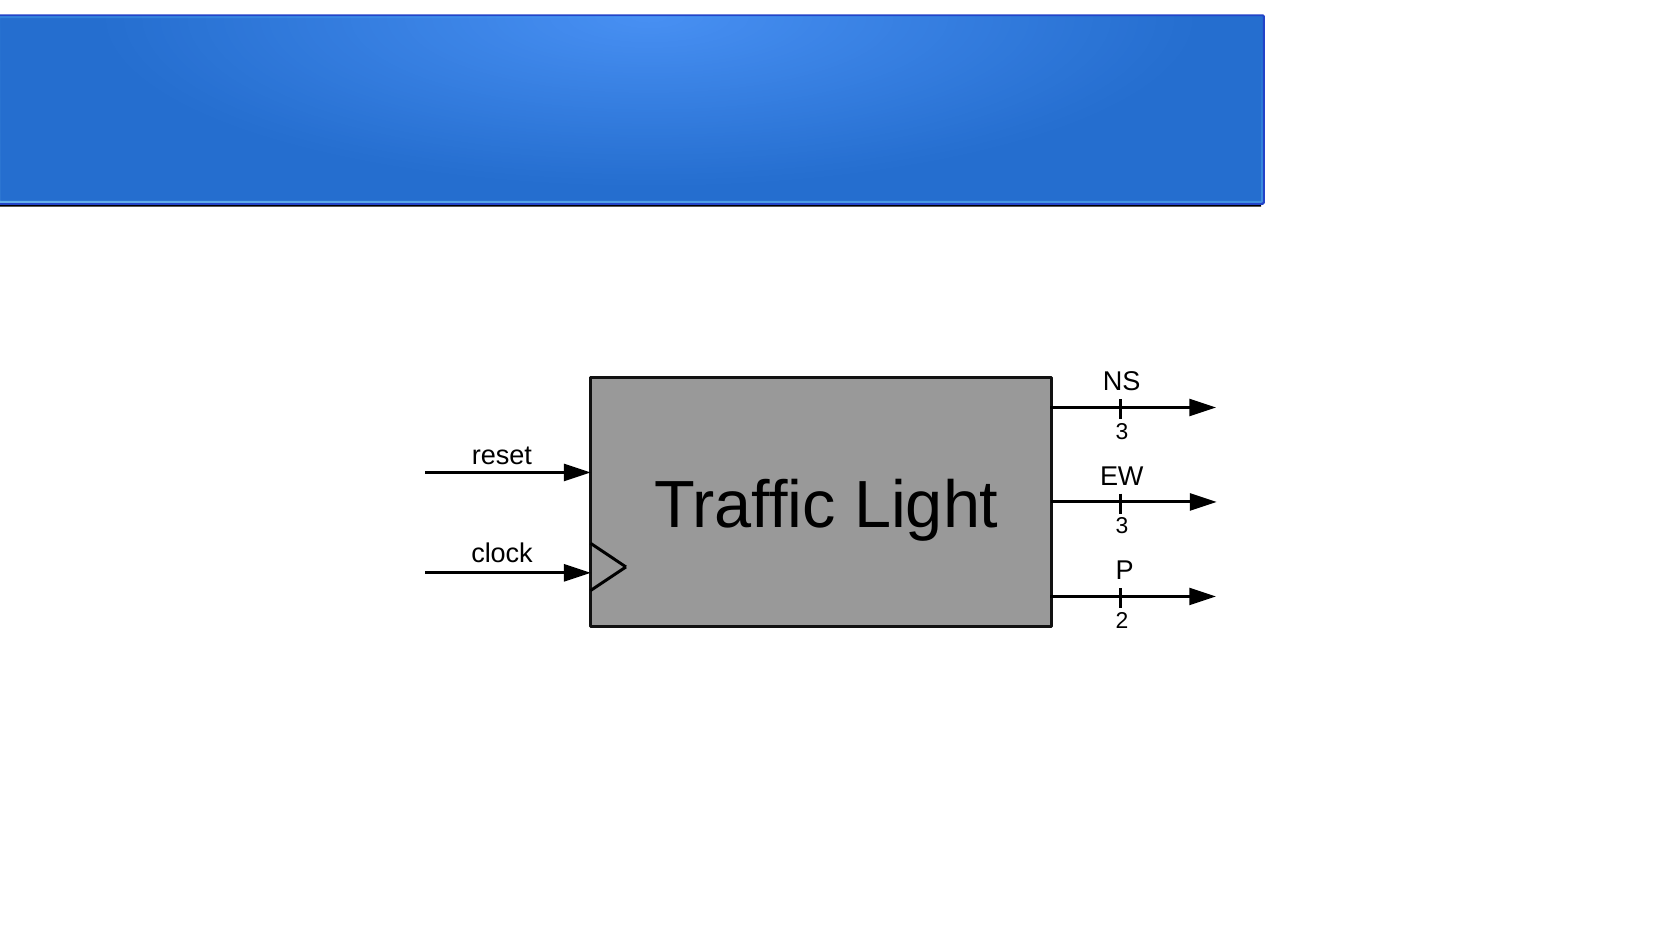

#
NS
3
Traffic Light
reset
EW
3
clock
P
2